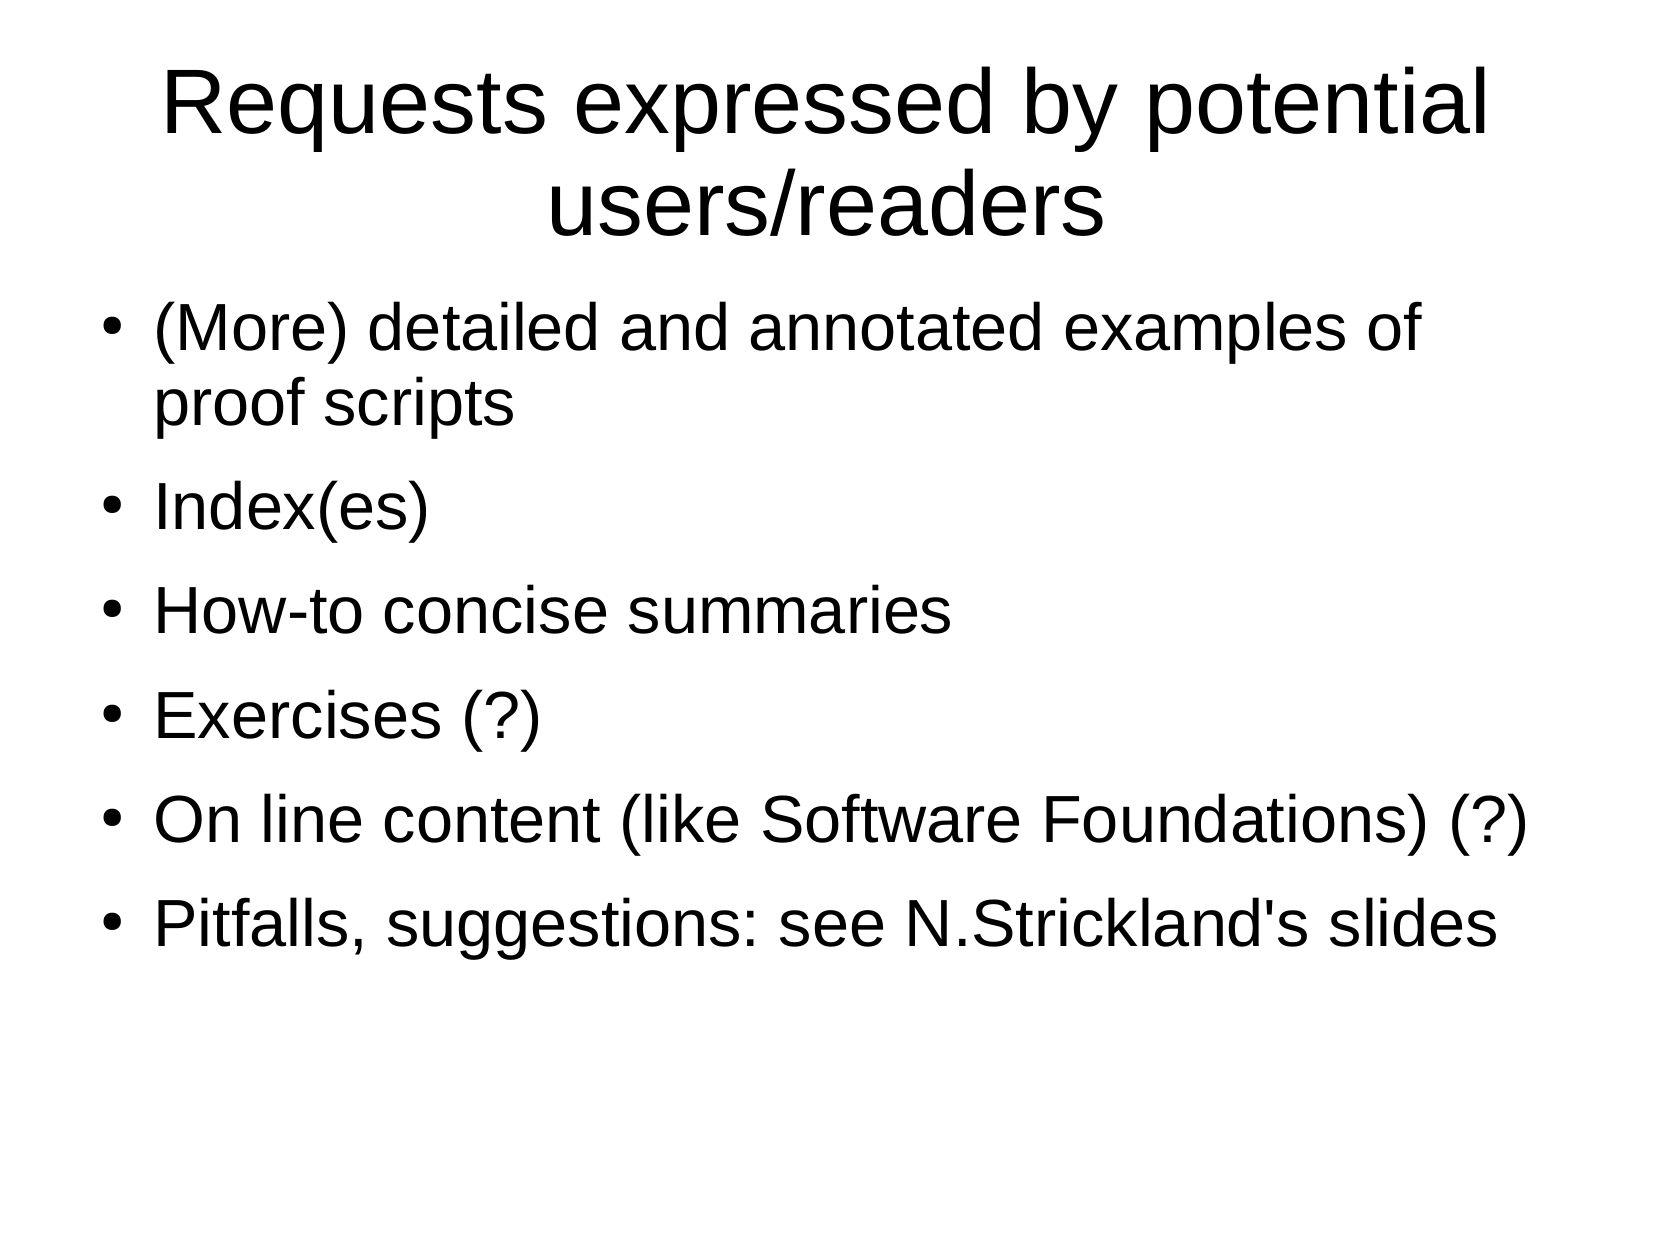

# Requests expressed by potential users/readers
(More) detailed and annotated examples of proof scripts
Index(es)
How-to concise summaries
Exercises (?)
On line content (like Software Foundations) (?)
Pitfalls, suggestions: see N.Strickland's slides